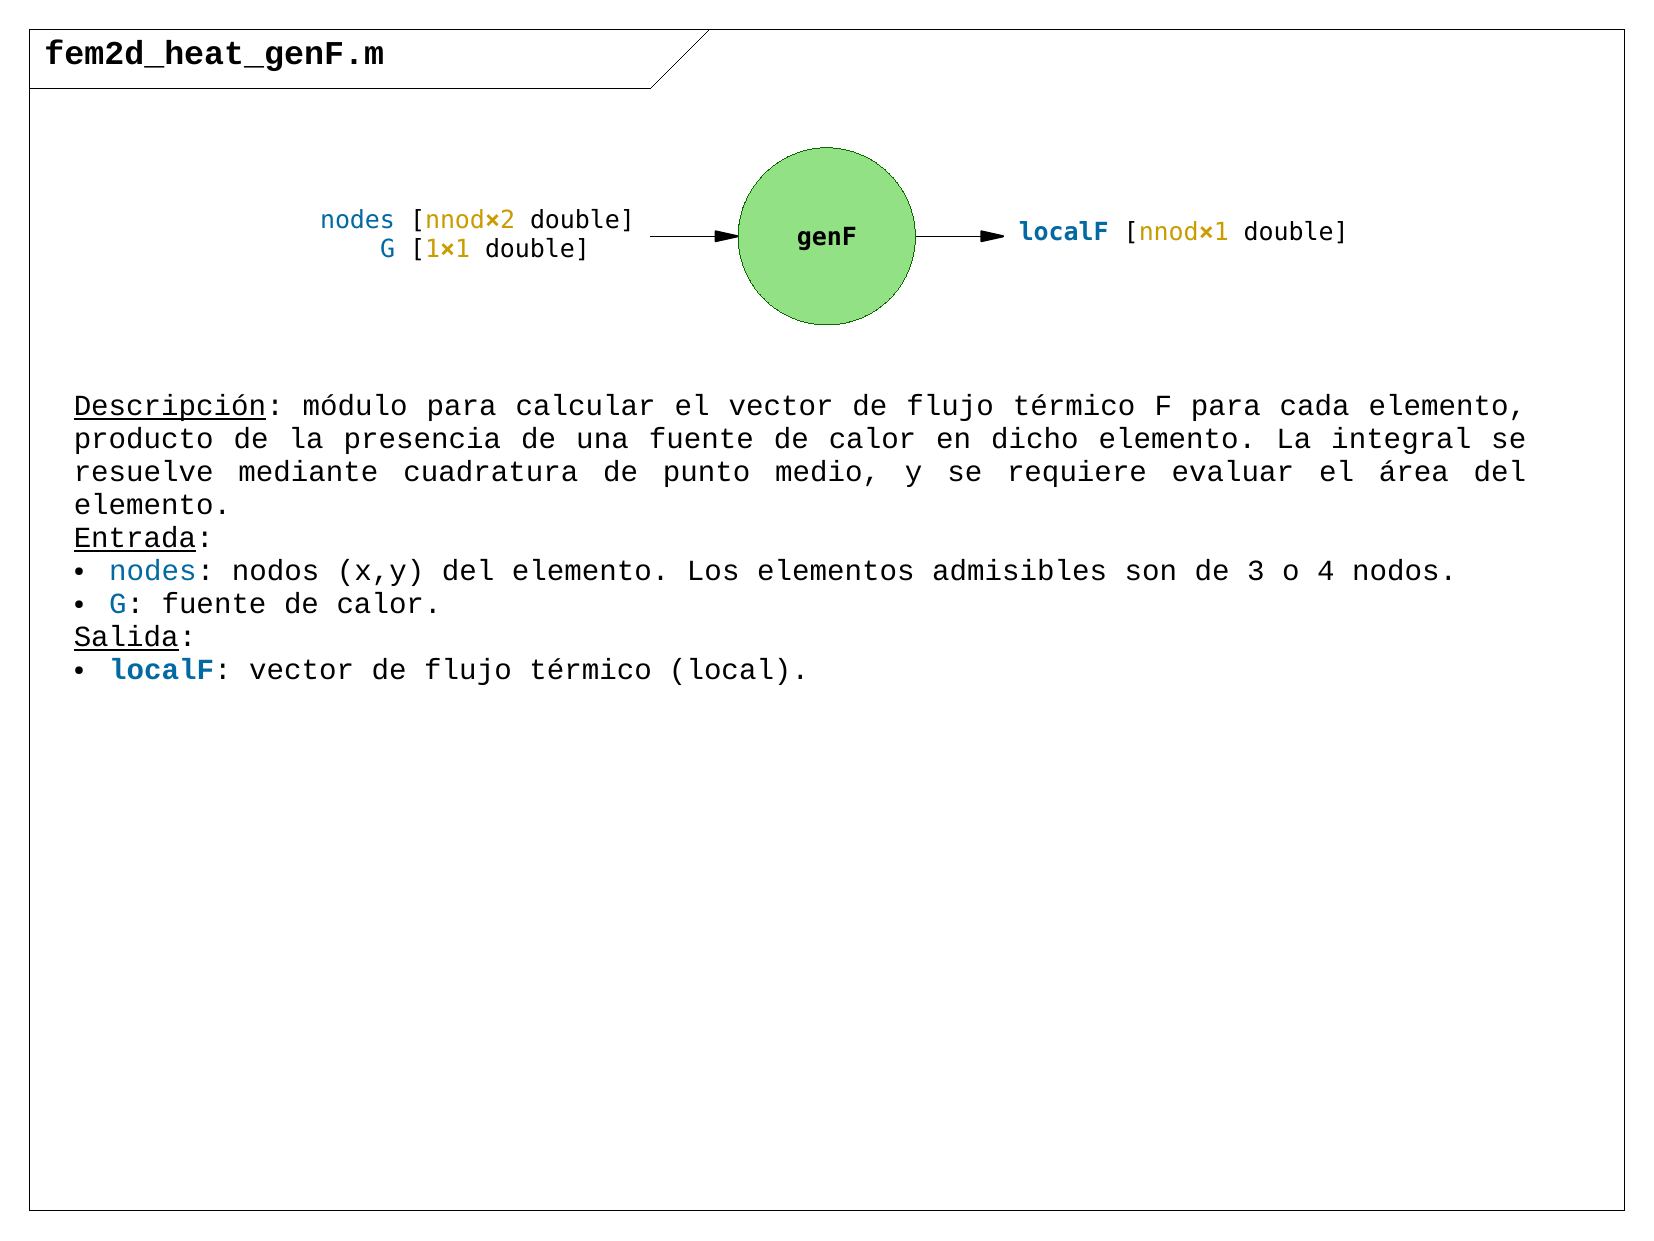

fem2d_heat_genF.m
genF
nodes [nnod×2 double]
G [1×1 double]
localF [nnod×1 double]
Descripción: módulo para calcular el vector de flujo térmico F para cada elemento, producto de la presencia de una fuente de calor en dicho elemento. La integral se resuelve mediante cuadratura de punto medio, y se requiere evaluar el área del elemento.
Entrada:
nodes: nodos (x,y) del elemento. Los elementos admisibles son de 3 o 4 nodos.
G: fuente de calor.
Salida:
localF: vector de flujo térmico (local).